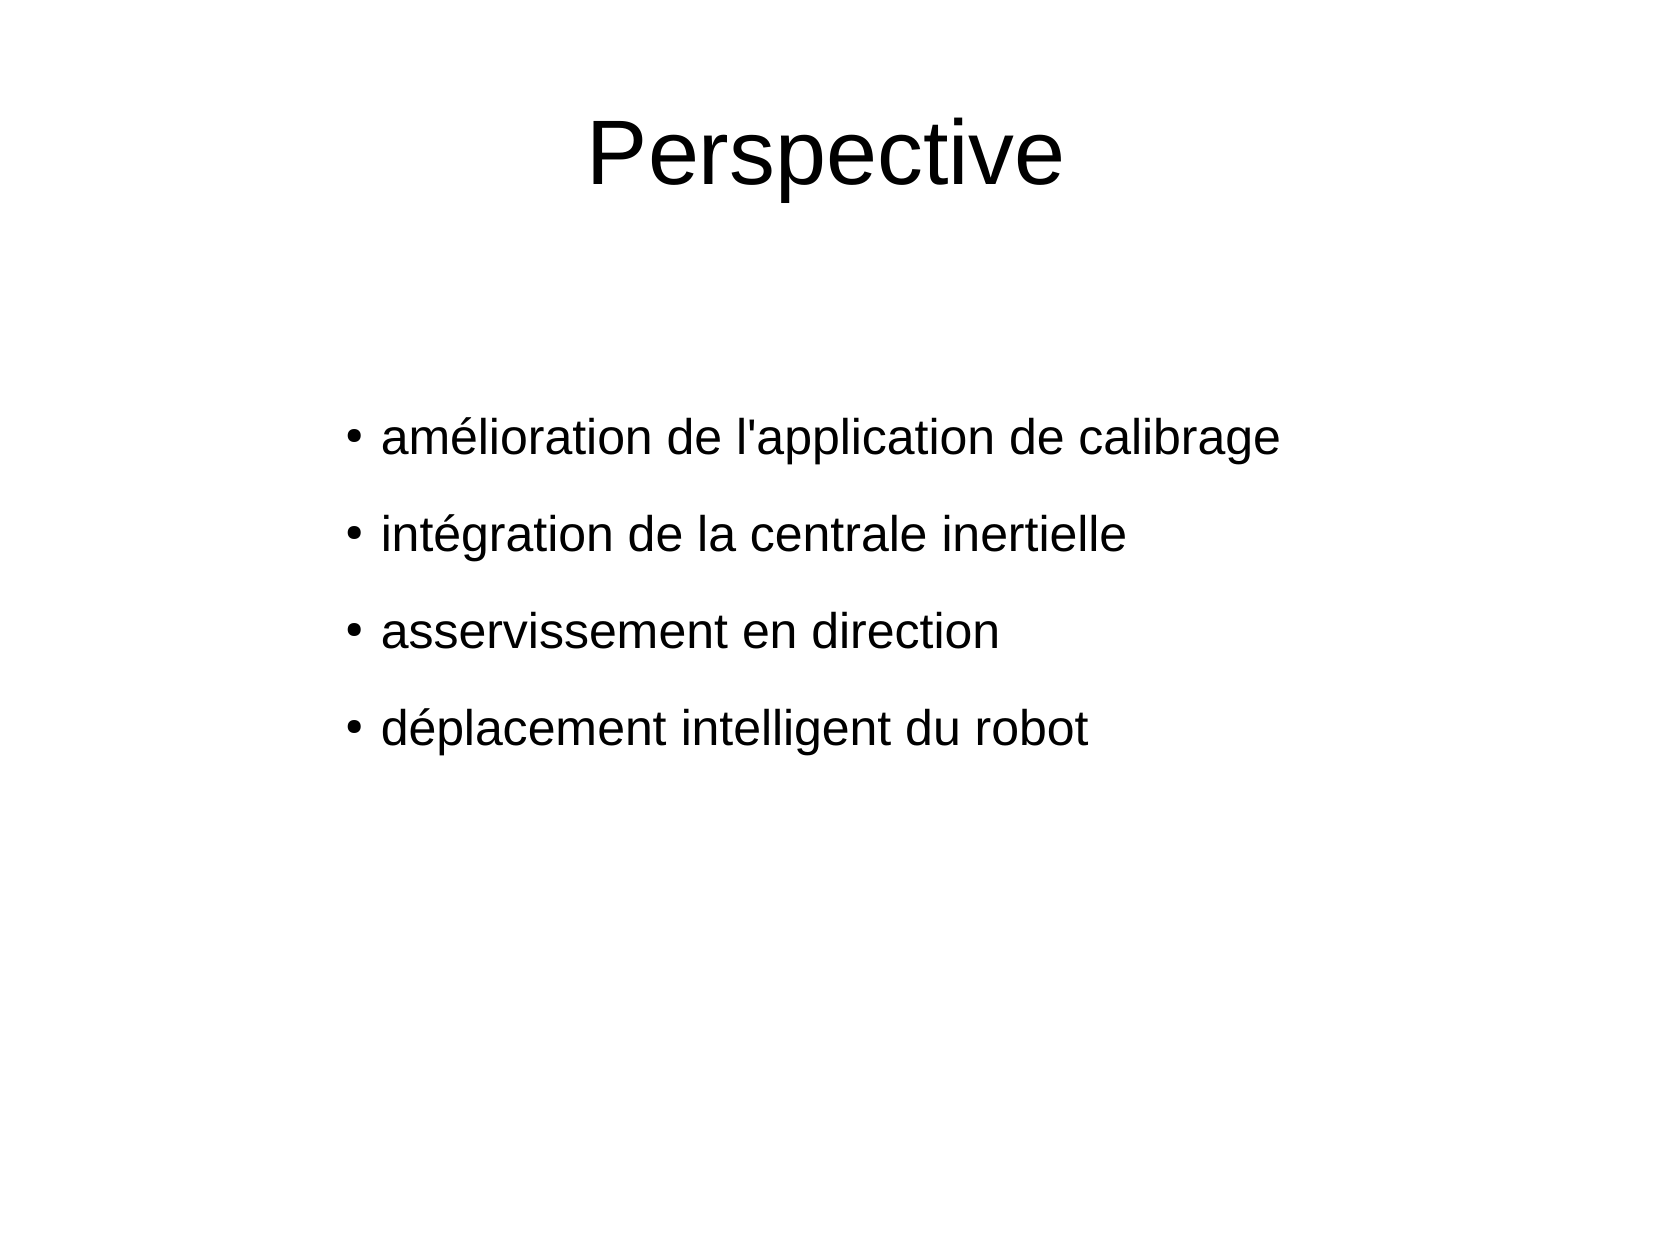

# Perspective
amélioration de l'application de calibrage
intégration de la centrale inertielle
asservissement en direction
déplacement intelligent du robot